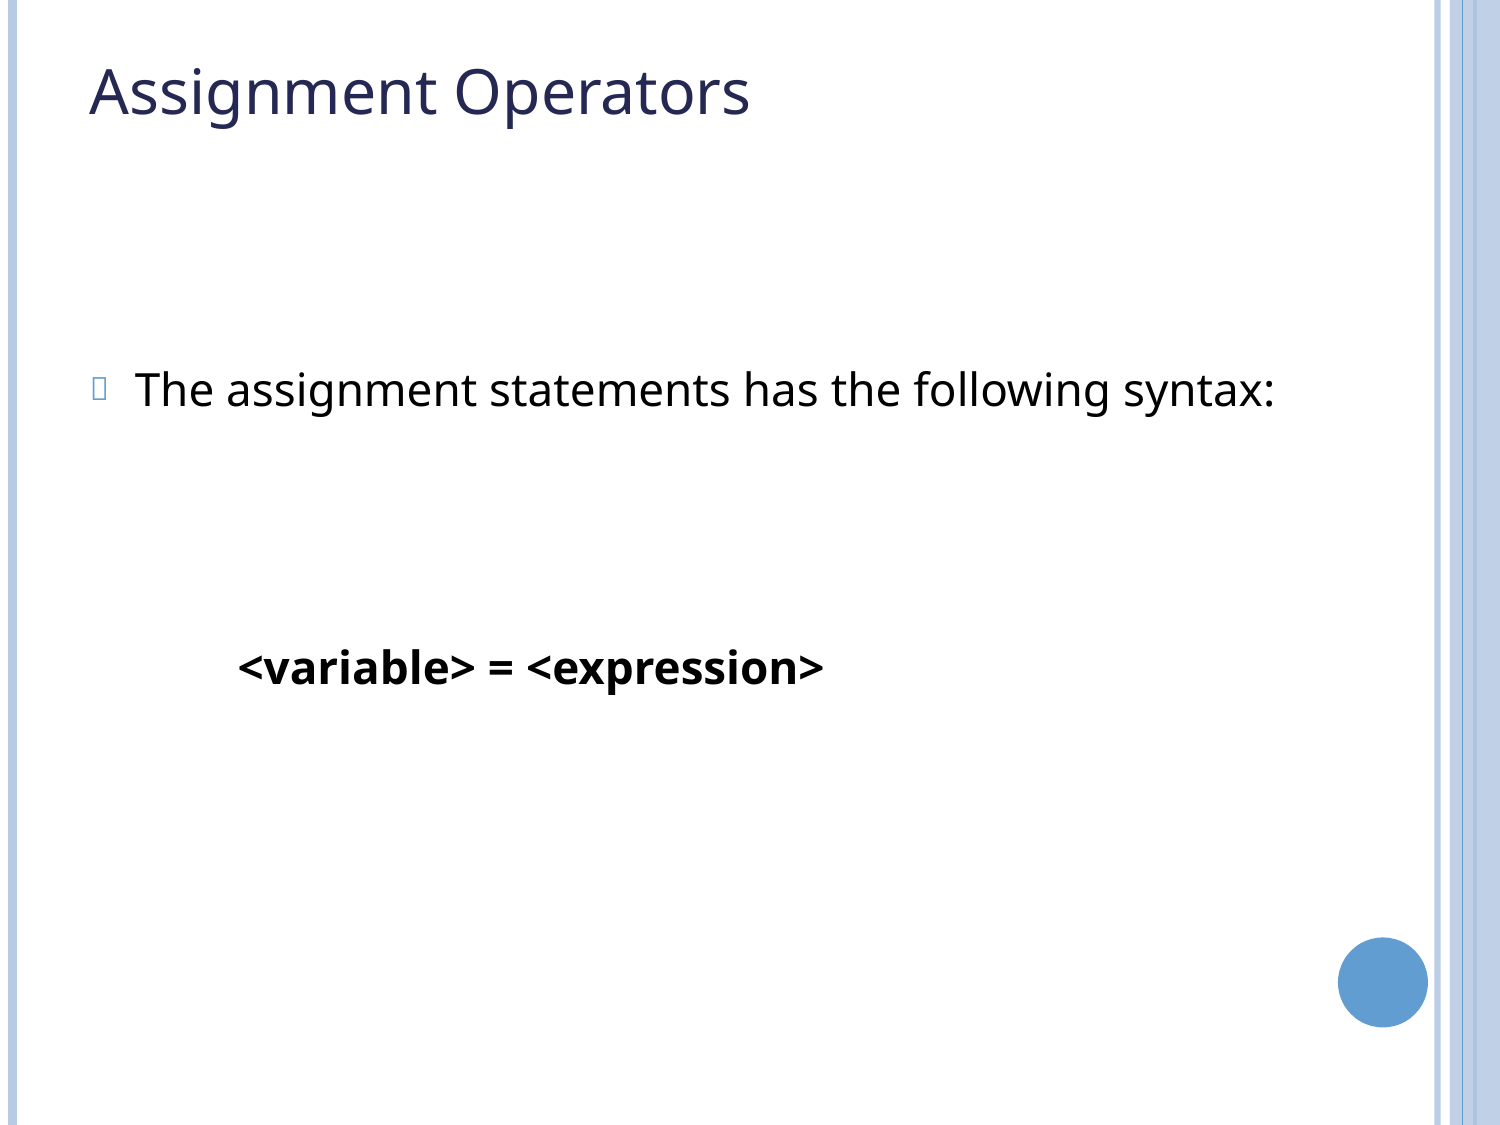

# Assignment Operators
The assignment statements has the following syntax:
		<variable> = <expression>